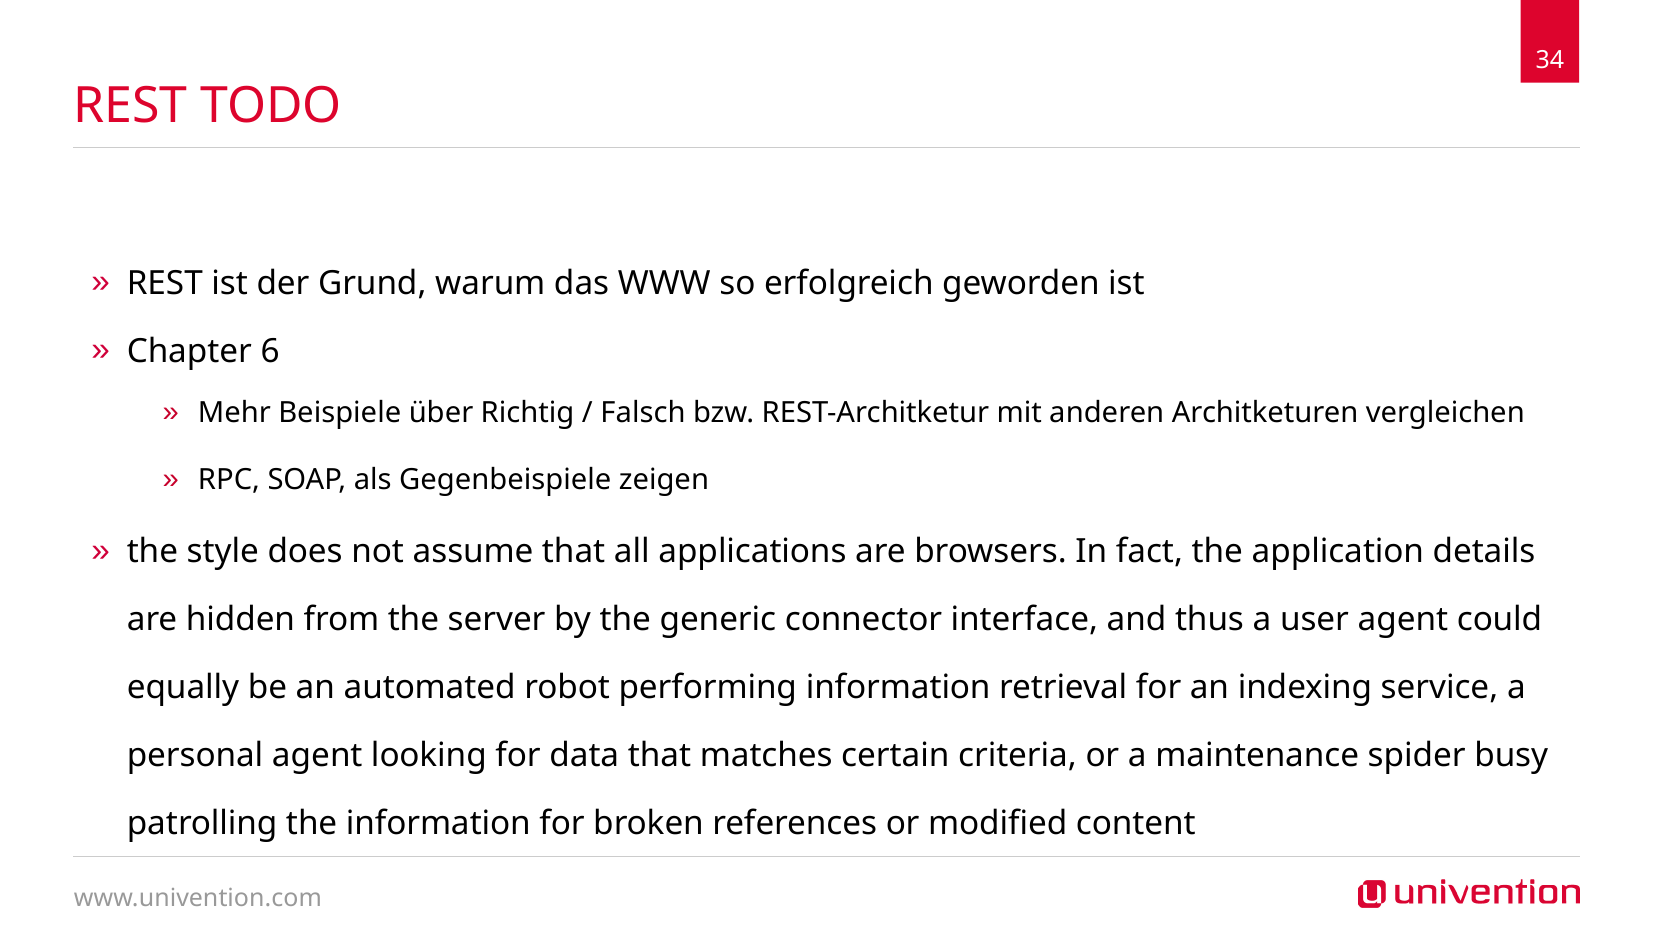

# REST TODO
REST ist der Grund, warum das WWW so erfolgreich geworden ist
Chapter 6
Mehr Beispiele über Richtig / Falsch bzw. REST-Architketur mit anderen Architketuren vergleichen
RPC, SOAP, als Gegenbeispiele zeigen
the style does not assume that all applications are browsers. In fact, the application details are hidden from the server by the generic connector interface, and thus a user agent could equally be an automated robot performing information retrieval for an indexing service, a personal agent looking for data that matches certain criteria, or a maintenance spider busy patrolling the information for broken references or modified content